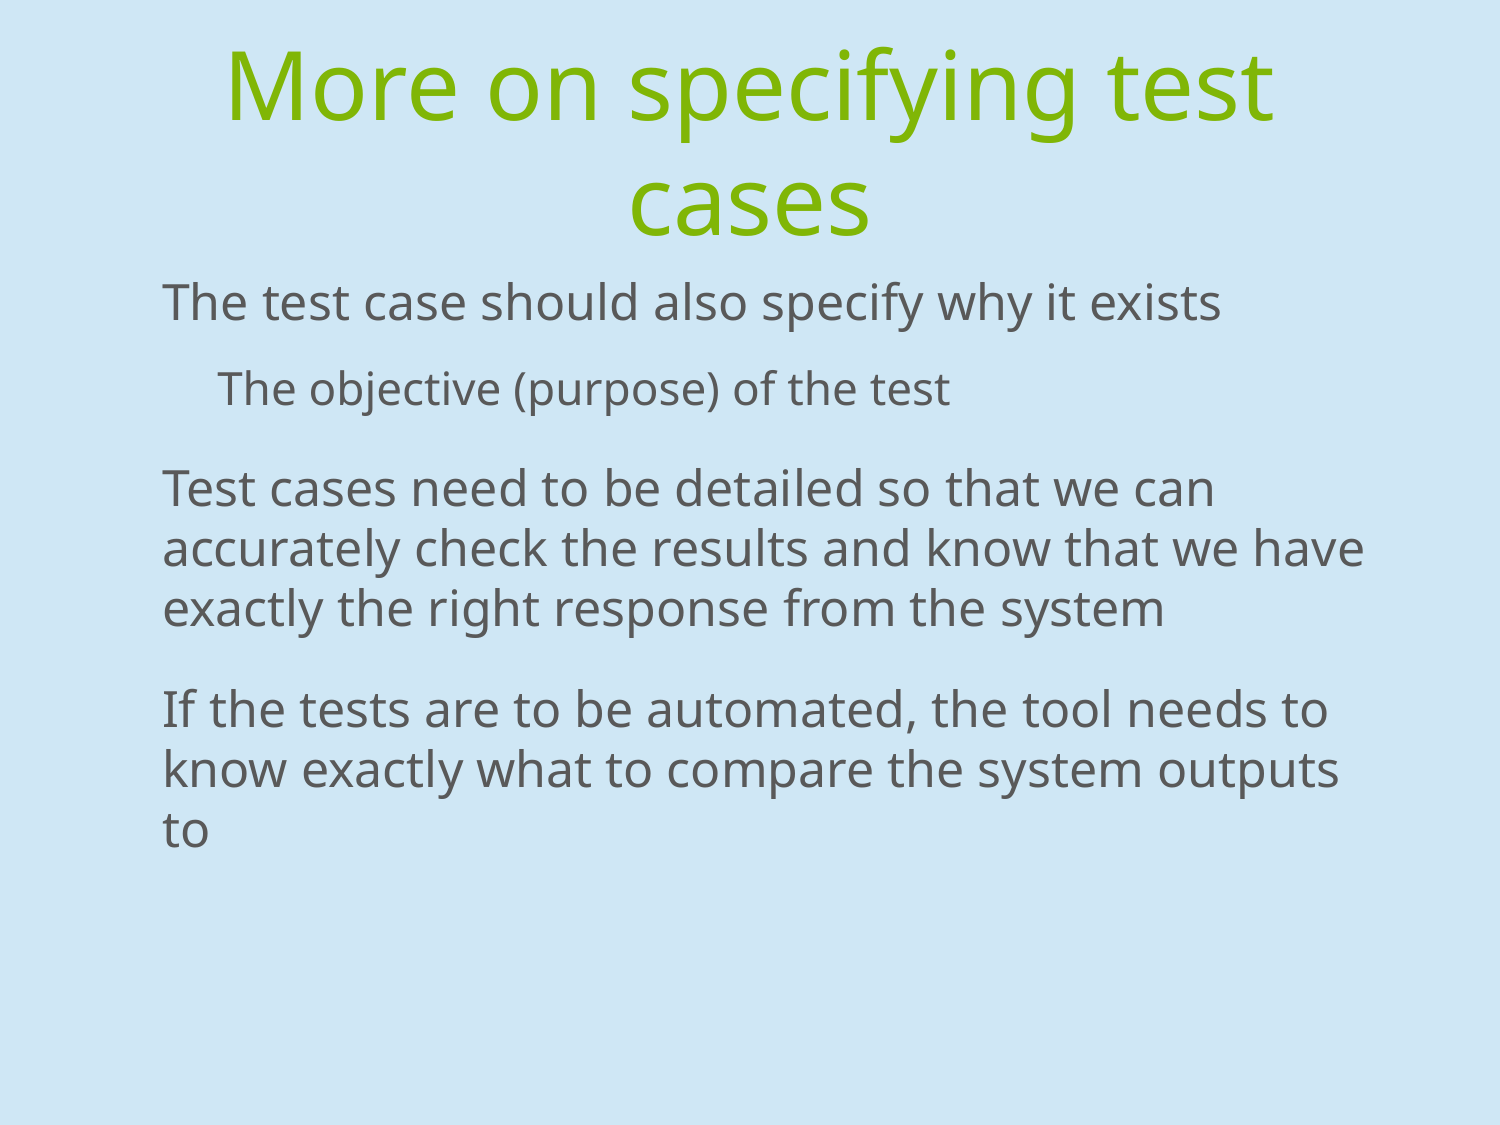

# More on specifying test cases
The test case should also specify why it exists
The objective (purpose) of the test
Test cases need to be detailed so that we can accurately check the results and know that we have exactly the right response from the system
If the tests are to be automated, the tool needs to know exactly what to compare the system outputs to